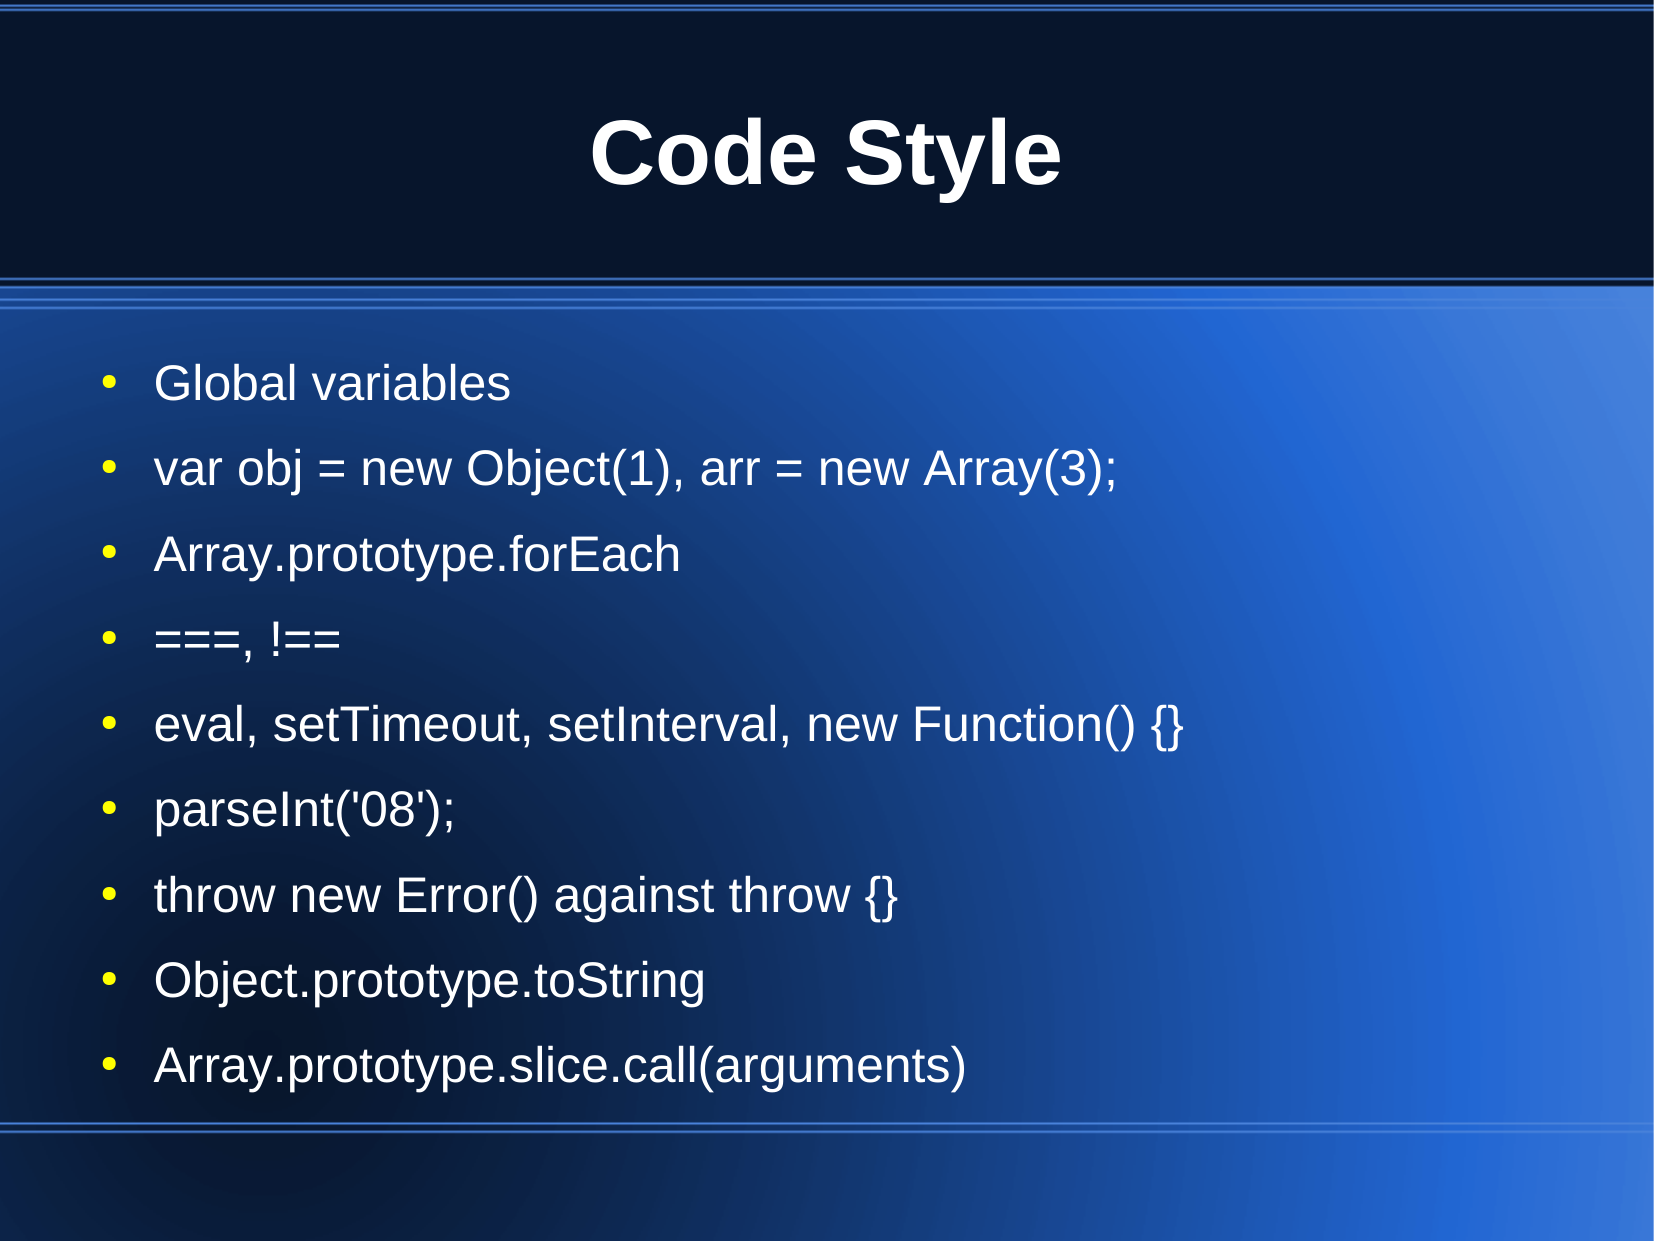

# Code Style
Global variables
var obj = new Object(1), arr = new Array(3);
Array.prototype.forEach
===, !==
eval, setTimeout, setInterval, new Function() {}
parseInt('08');
throw new Error() against throw {}
Object.prototype.toString
Array.prototype.slice.call(arguments)